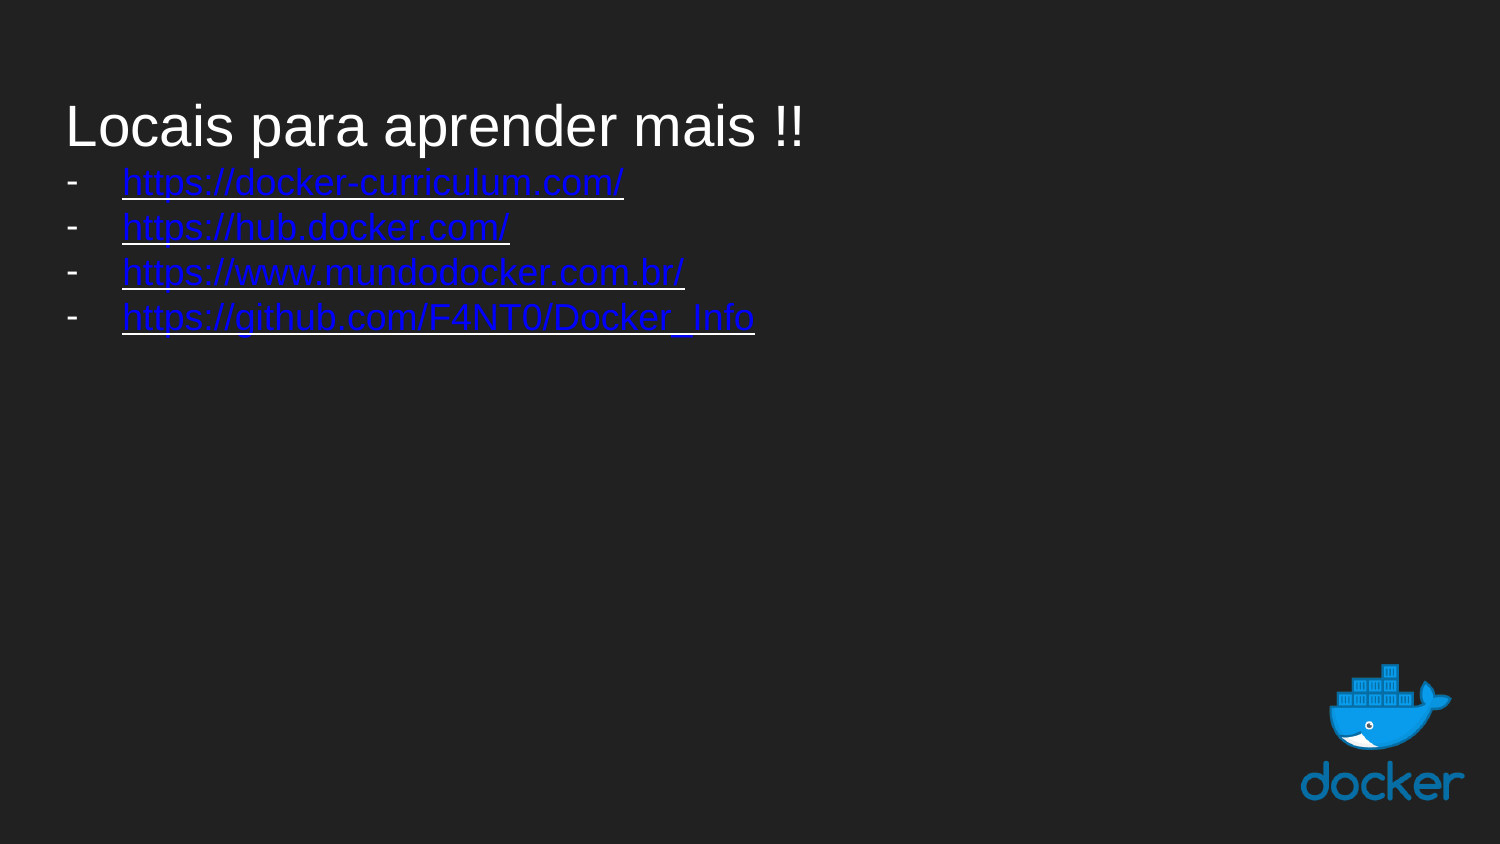

https://docker-curriculum.com/
https://hub.docker.com/
https://www.mundodocker.com.br/
https://github.com/F4NT0/Docker_Info
Locais para aprender mais !!